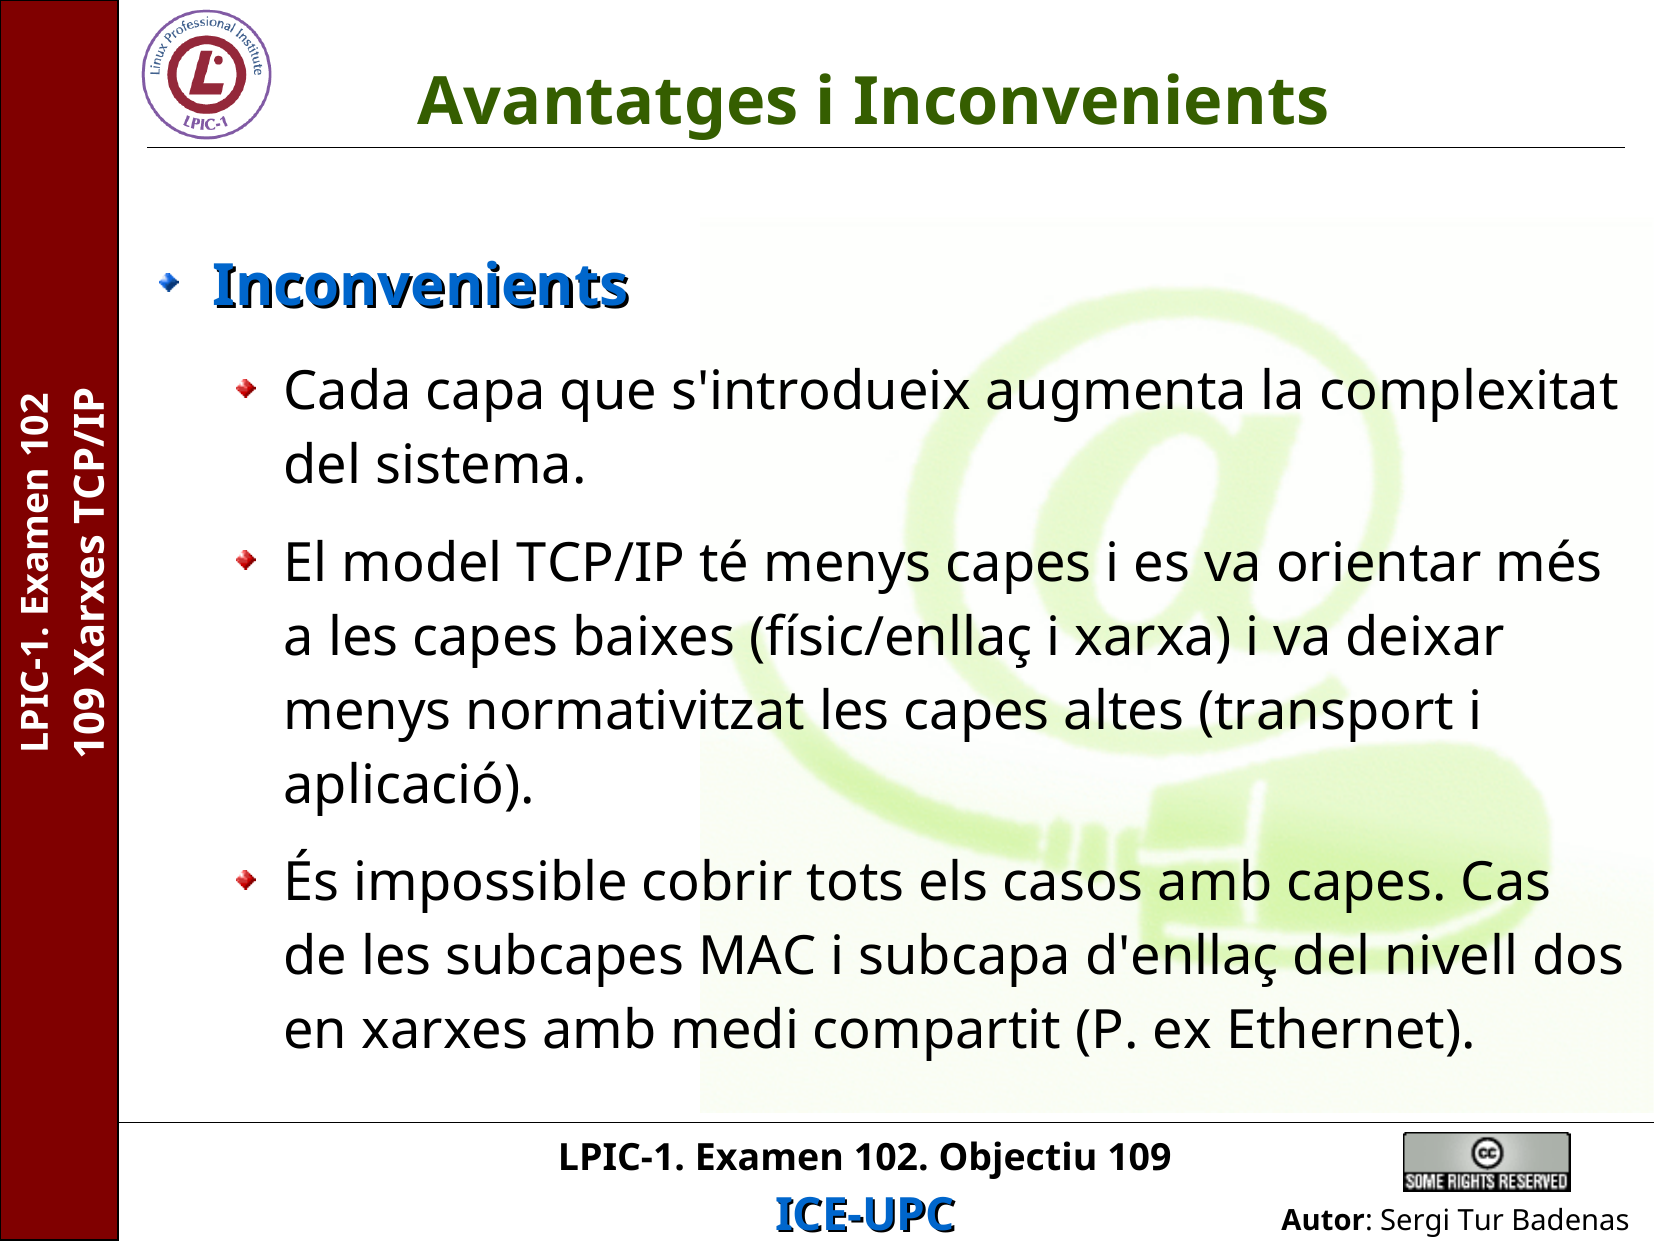

# Avantatges i Inconvenients
Inconvenients
Cada capa que s'introdueix augmenta la complexitat del sistema.
El model TCP/IP té menys capes i es va orientar més a les capes baixes (físic/enllaç i xarxa) i va deixar menys normativitzat les capes altes (transport i aplicació).
És impossible cobrir tots els casos amb capes. Cas de les subcapes MAC i subcapa d'enllaç del nivell dos en xarxes amb medi compartit (P. ex Ethernet).